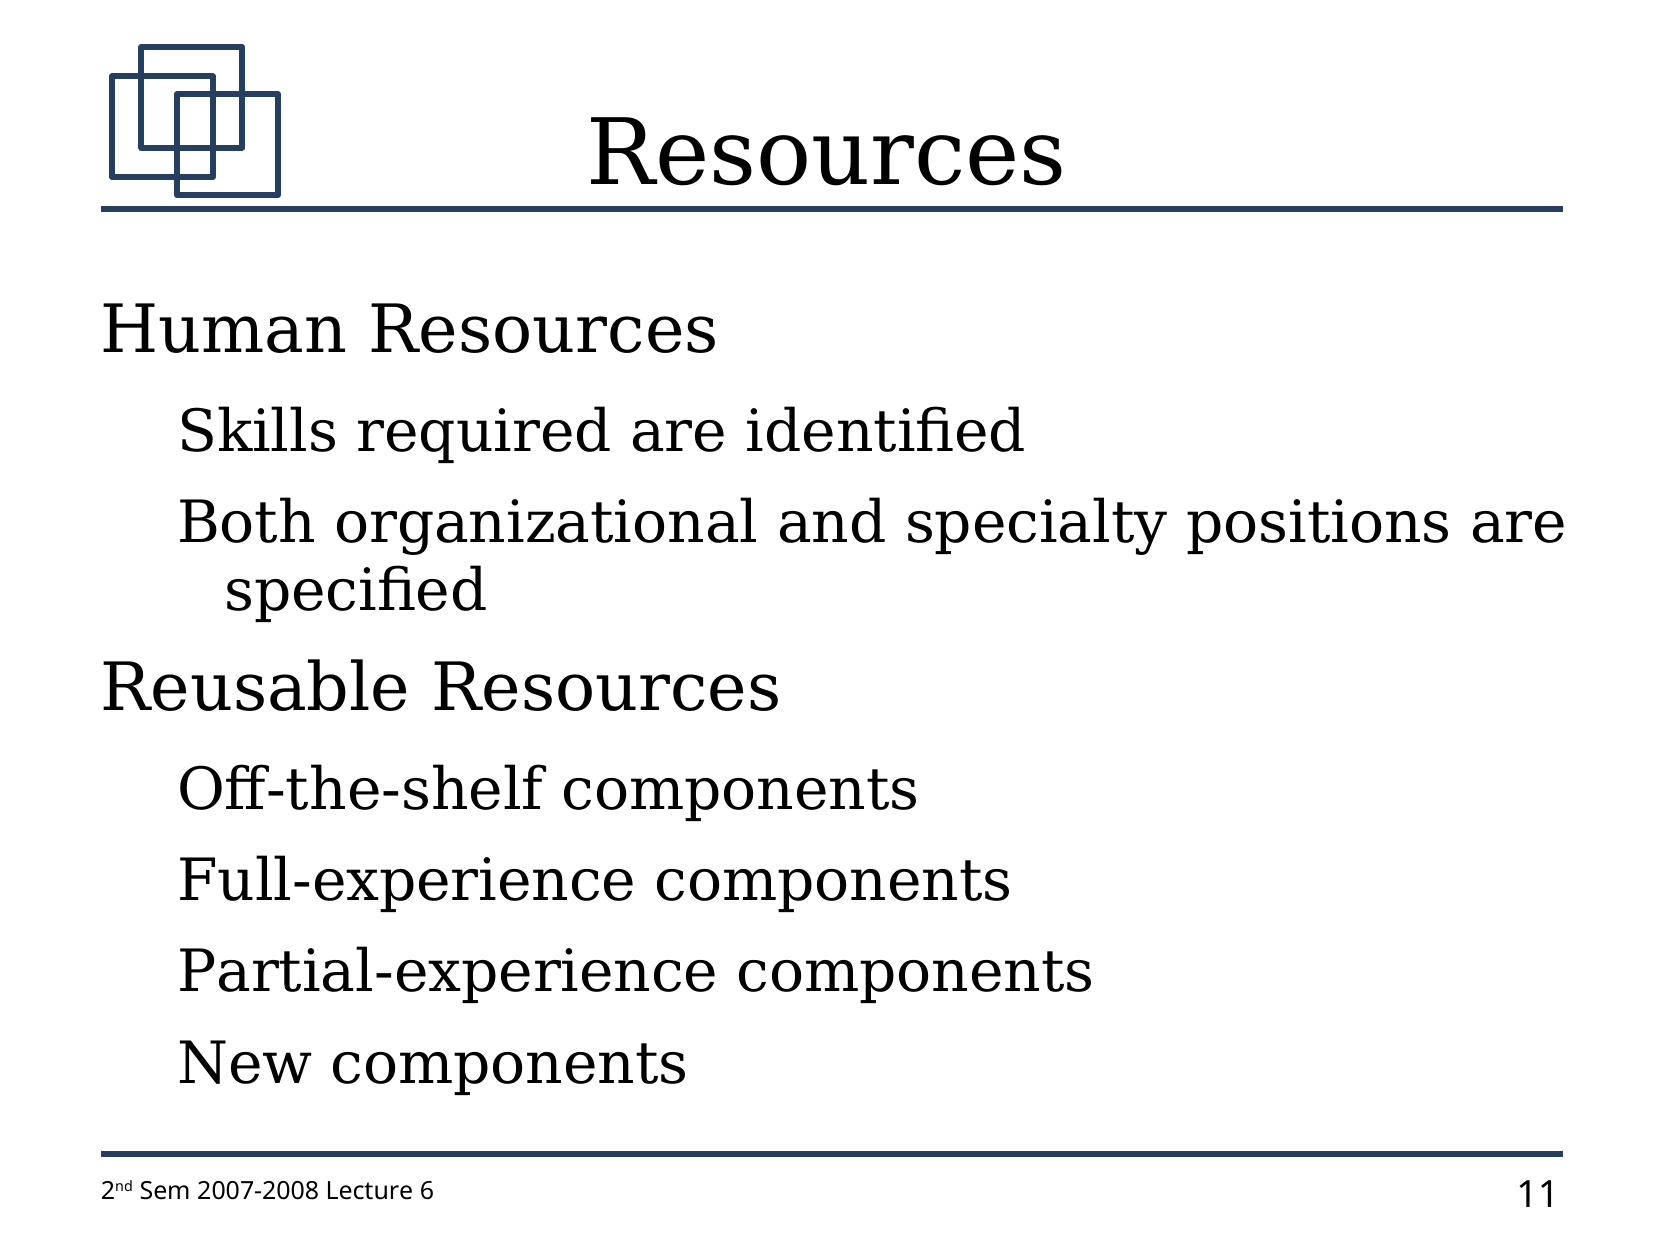

# Resources
Human Resources
Skills required are identified
Both organizational and specialty positions are specified
Reusable Resources
Off-the-shelf components
Full-experience components
Partial-experience components
New components